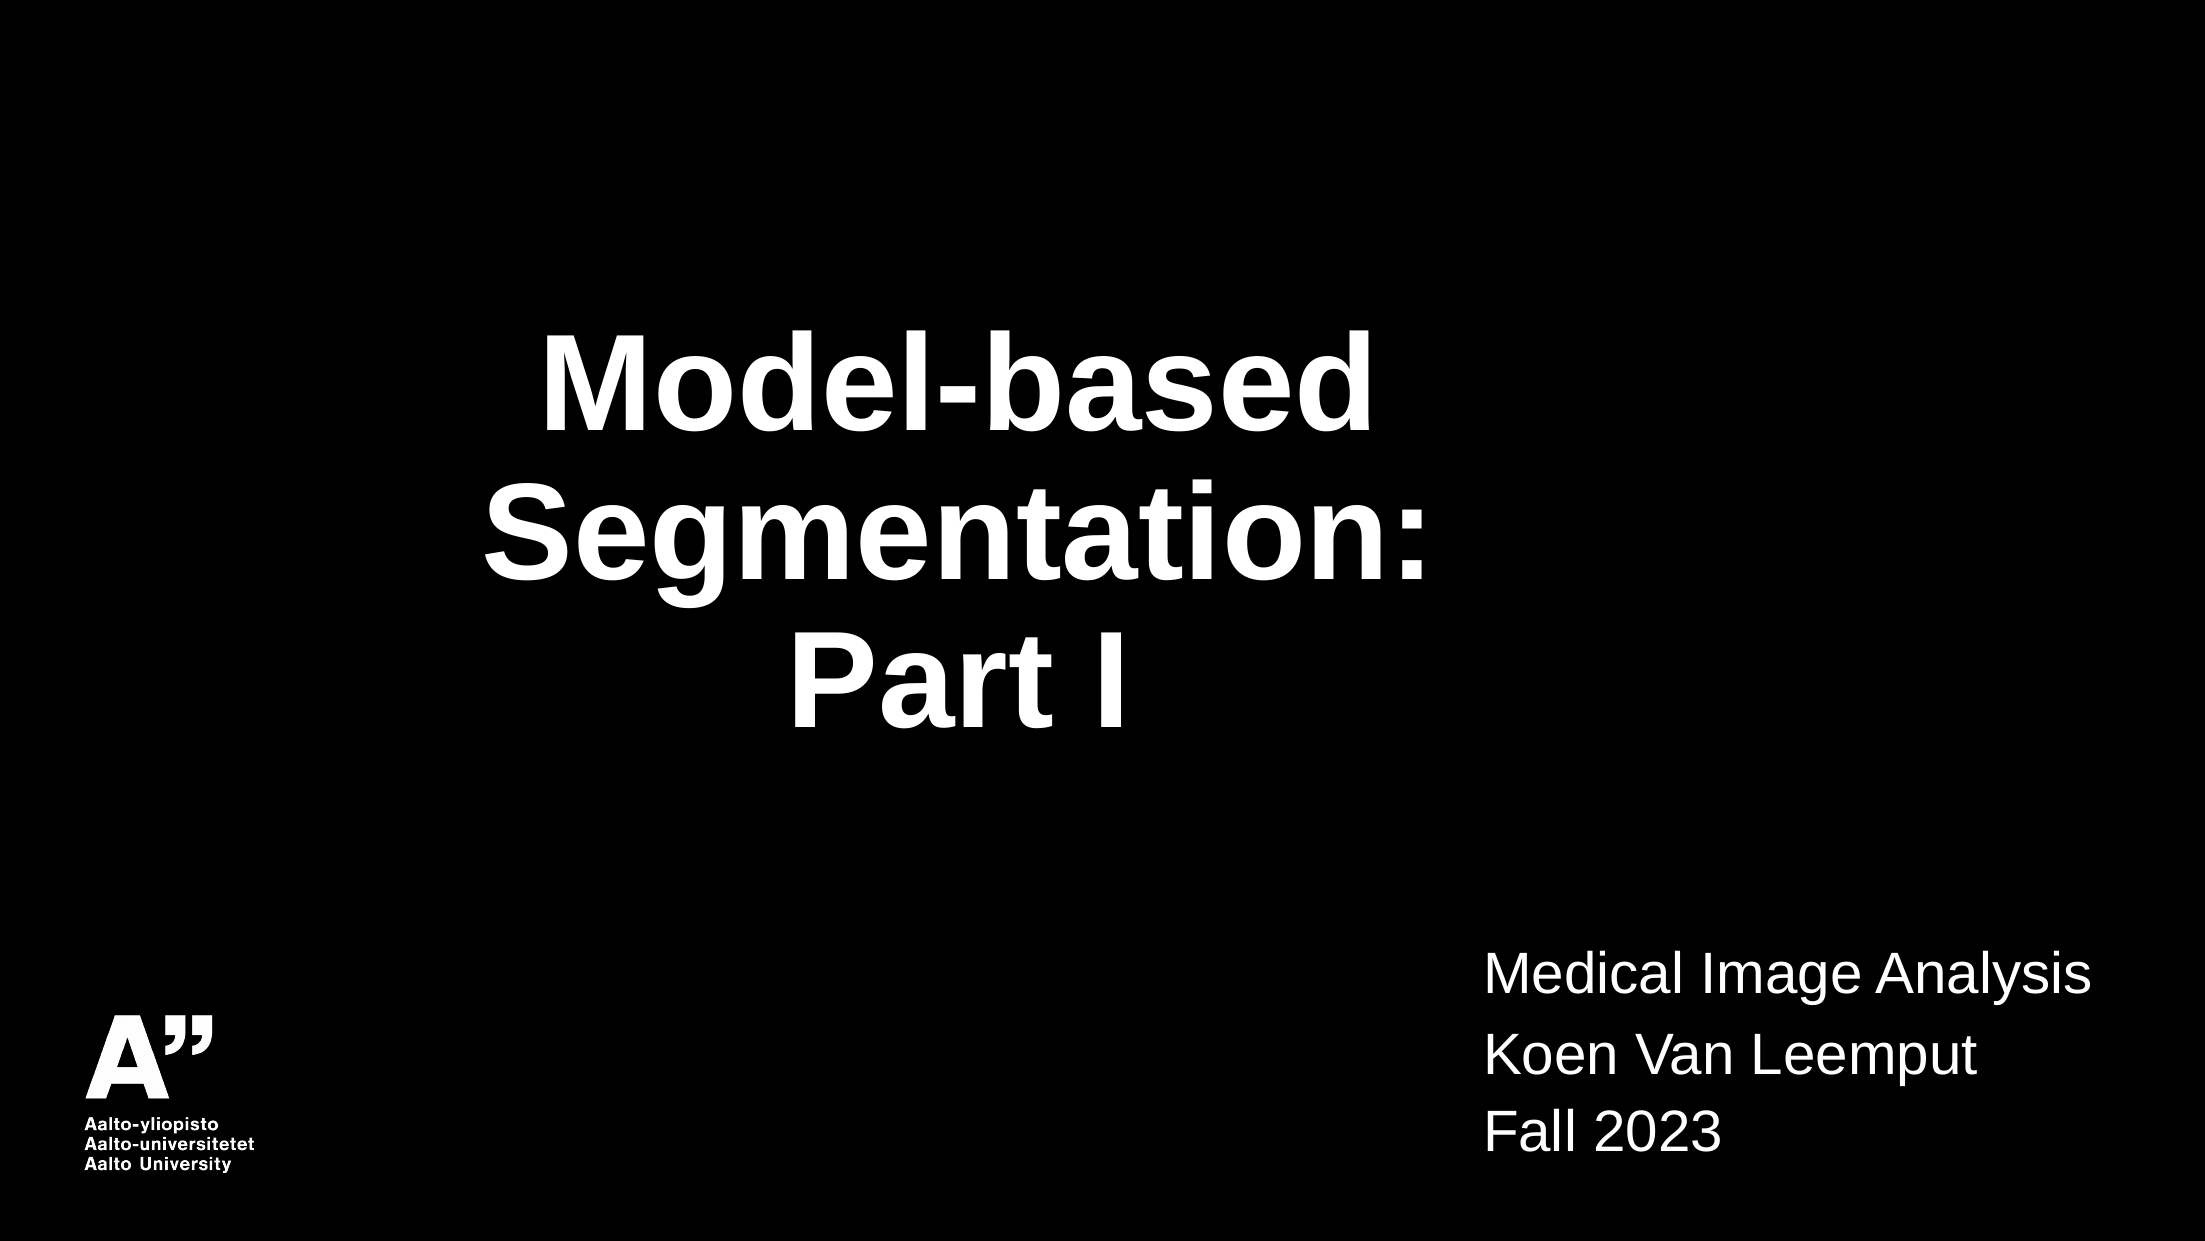

# Model-based Segmentation:
Part I
Medical Image Analysis
Koen Van Leemput
Fall 2023